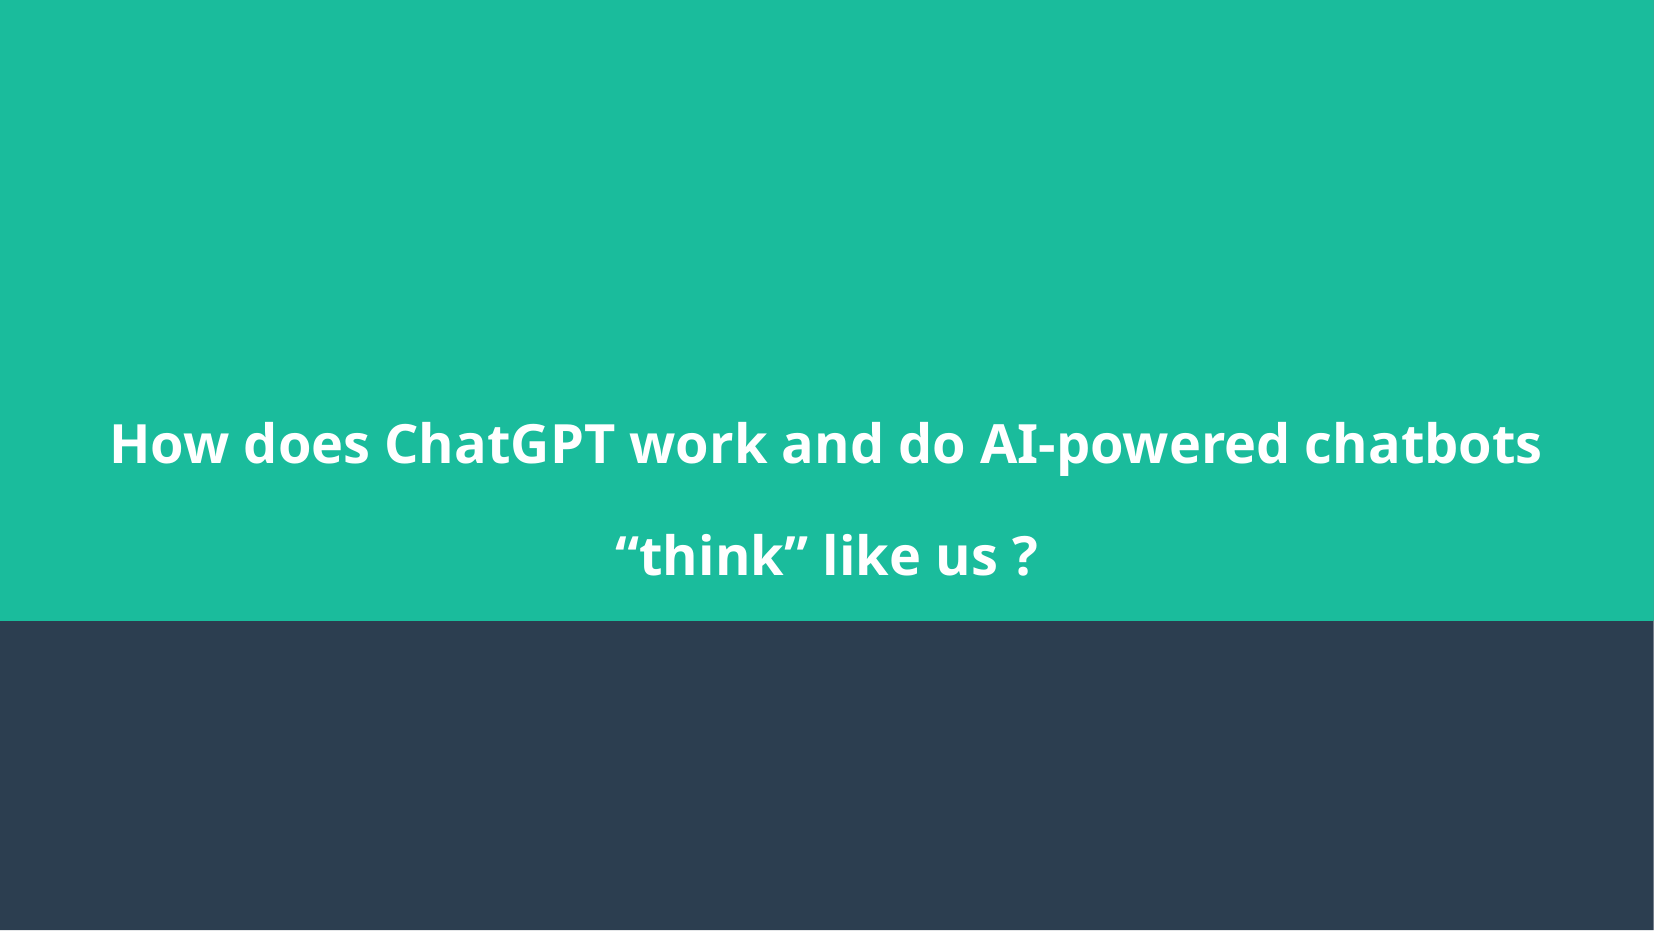

# How does ChatGPT work and do AI-powered chatbots “think” like us ?